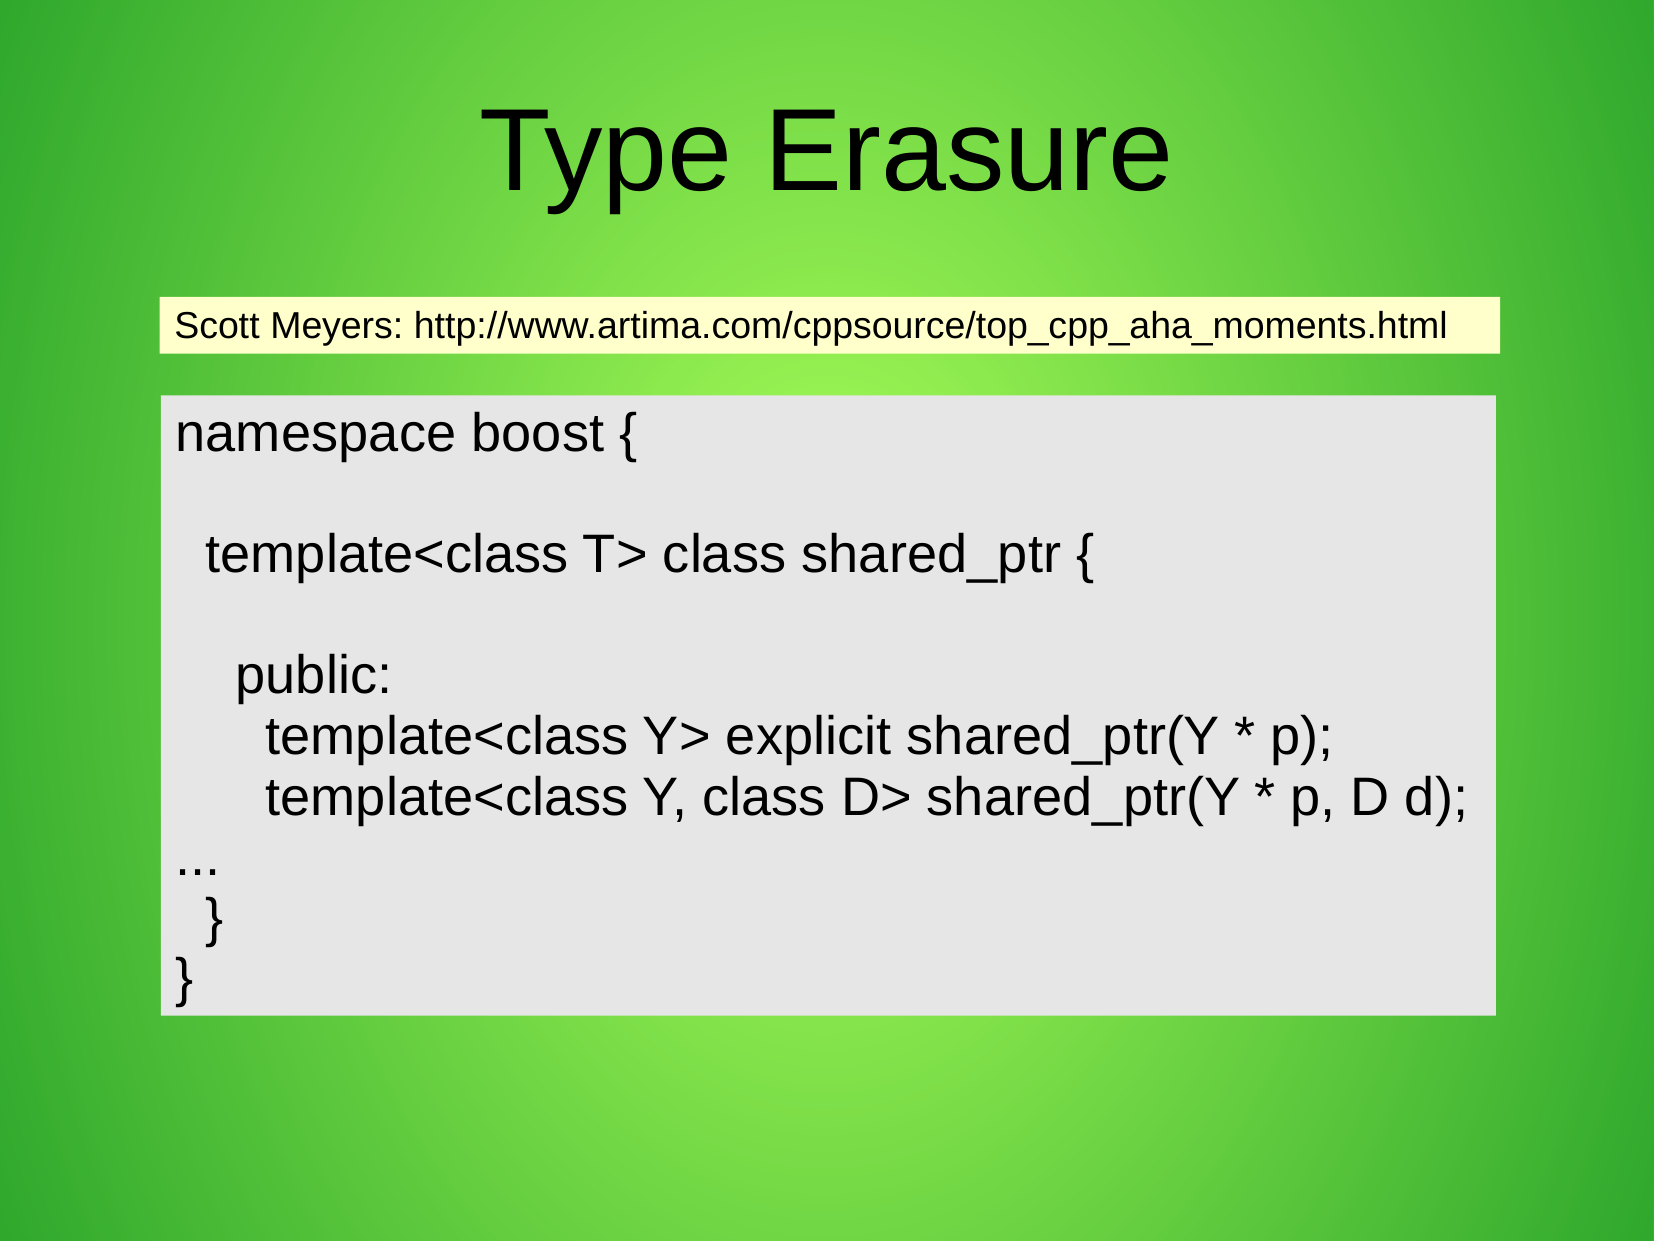

# Type Erasure
Scott Meyers: http://www.artima.com/cppsource/top_cpp_aha_moments.html
namespace boost {
 template<class T> class shared_ptr {
 public:
 template<class Y> explicit shared_ptr(Y * p);
 template<class Y, class D> shared_ptr(Y * p, D d);
...
 }
}